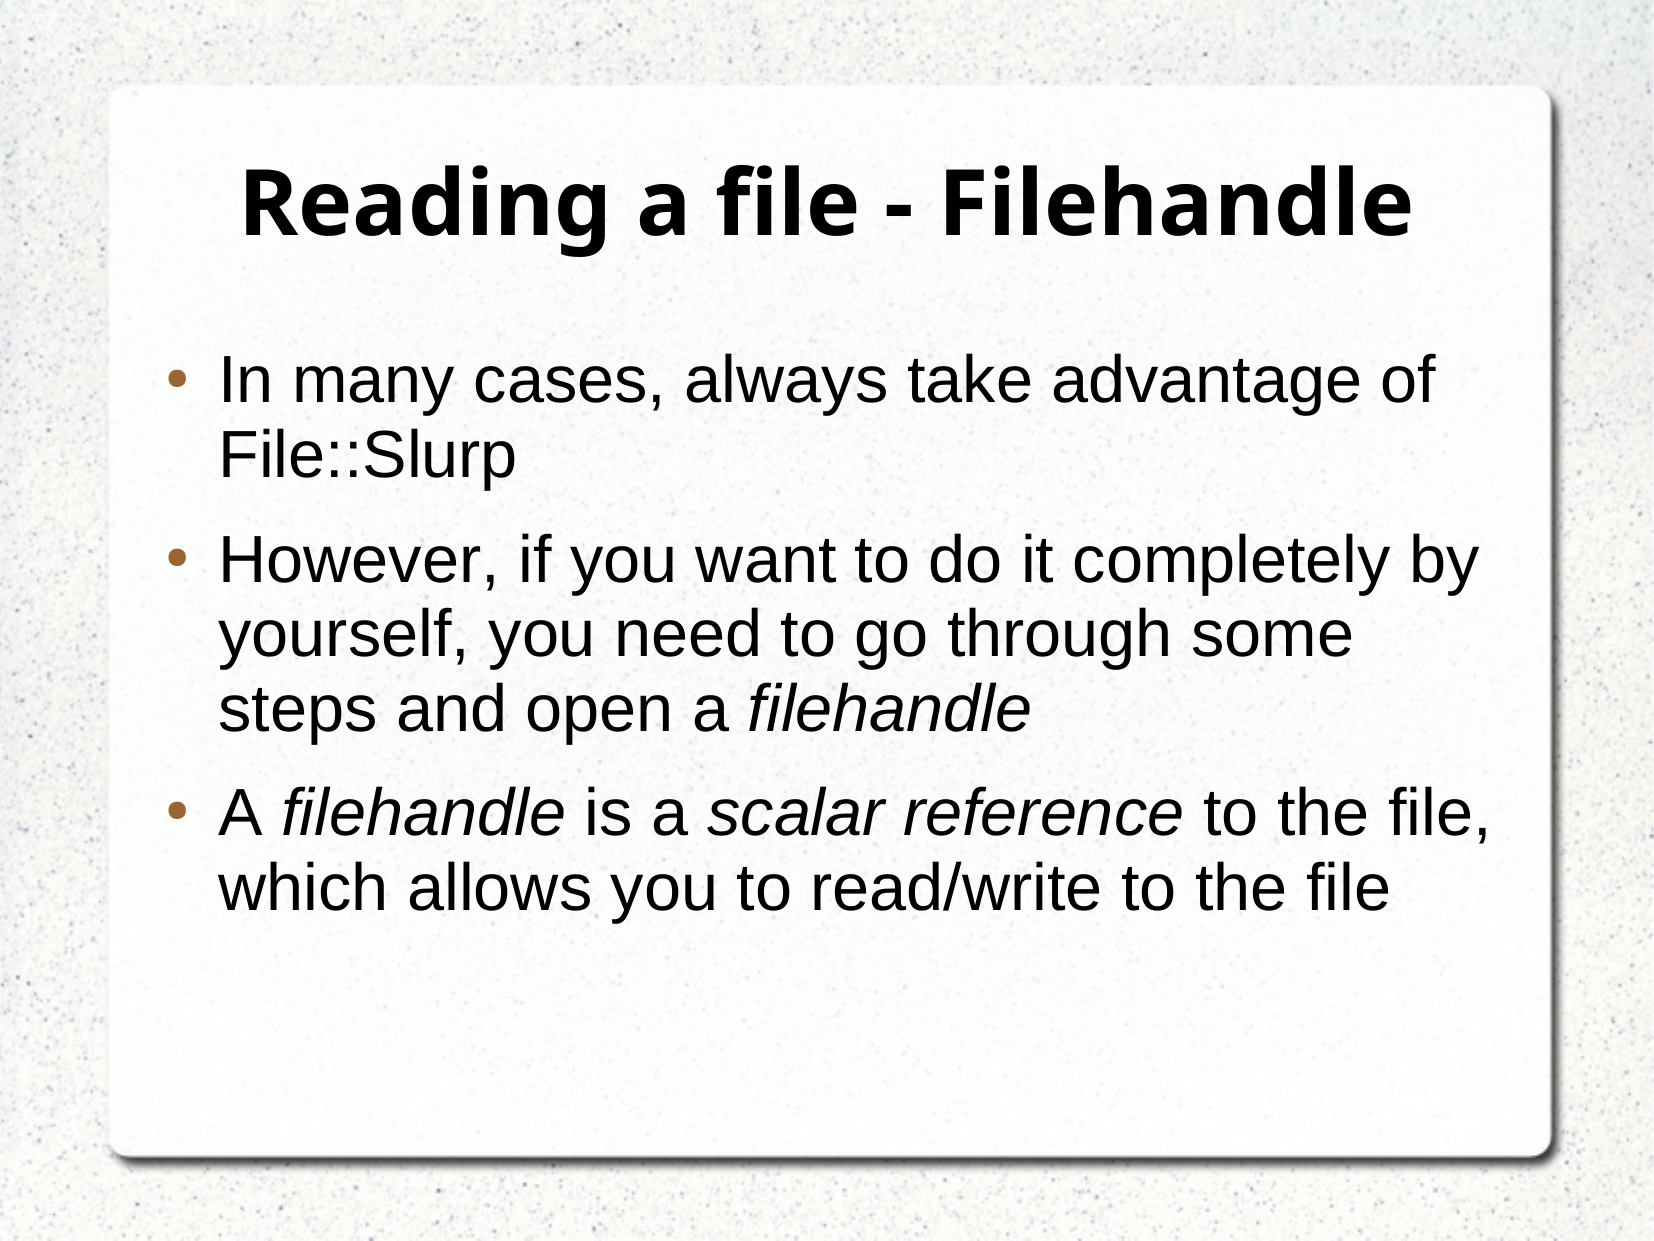

# Reading a file - Filehandle
In many cases, always take advantage of File::Slurp
However, if you want to do it completely by yourself, you need to go through some steps and open a filehandle
A filehandle is a scalar reference to the file, which allows you to read/write to the file